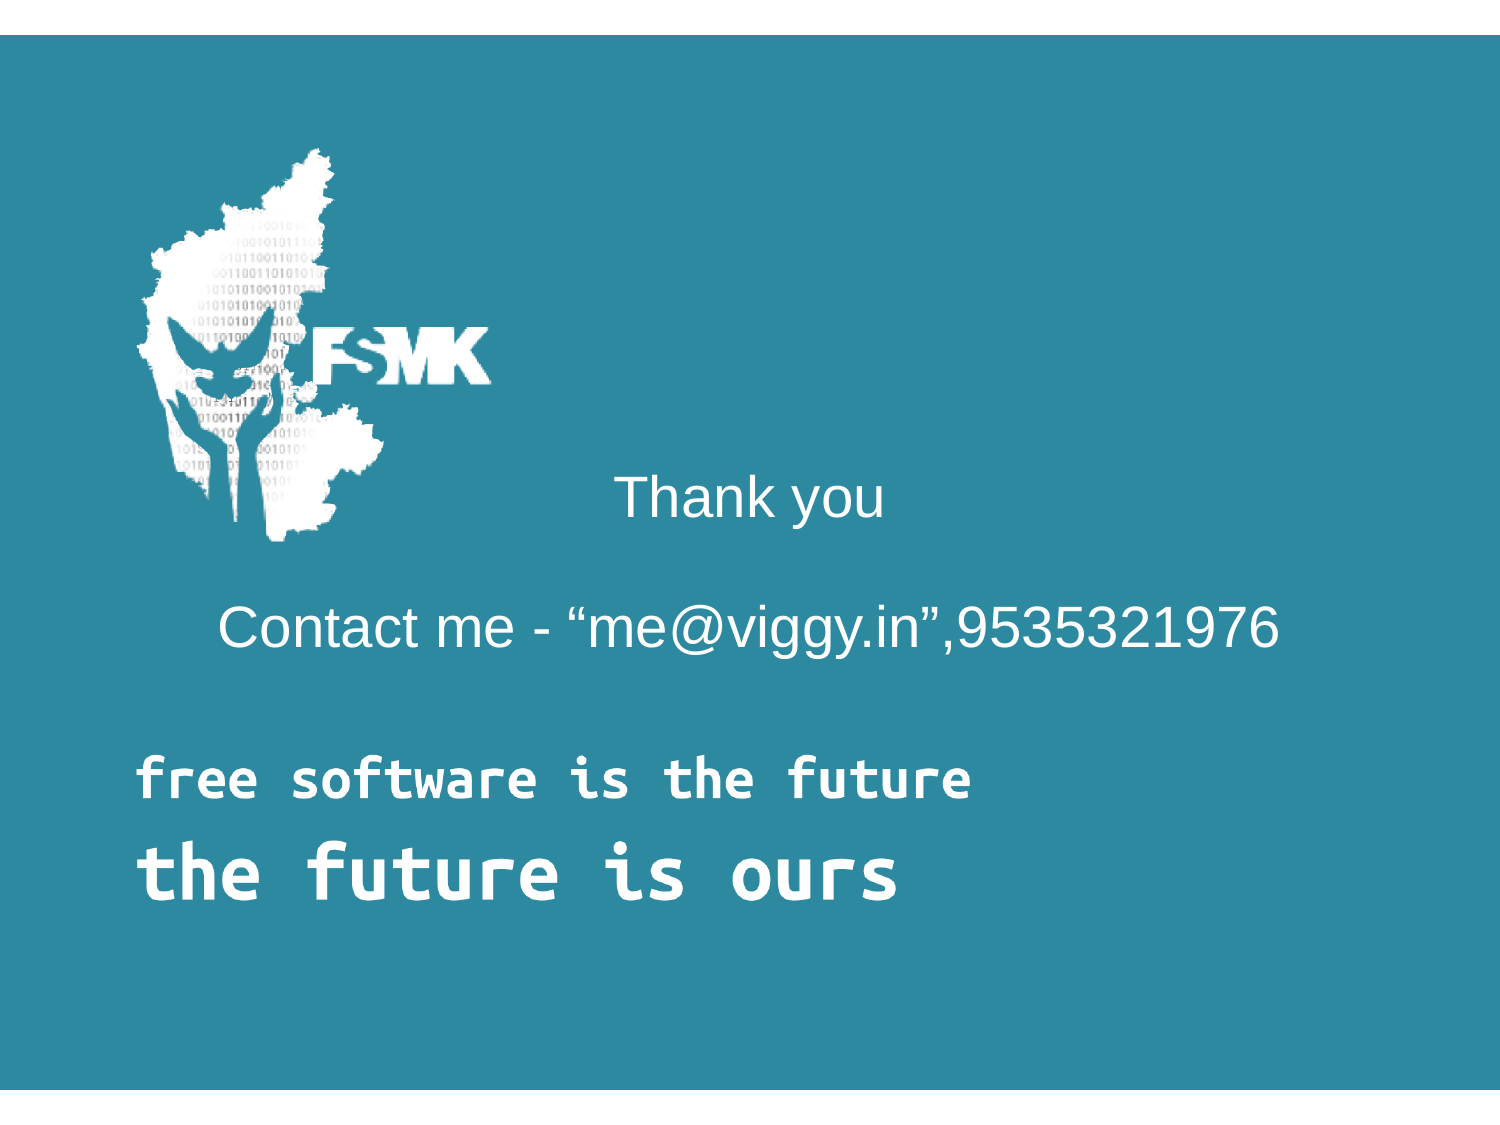

Thank you
Contact me - “me@viggy.in”,9535321976
#
www.fsmk.org